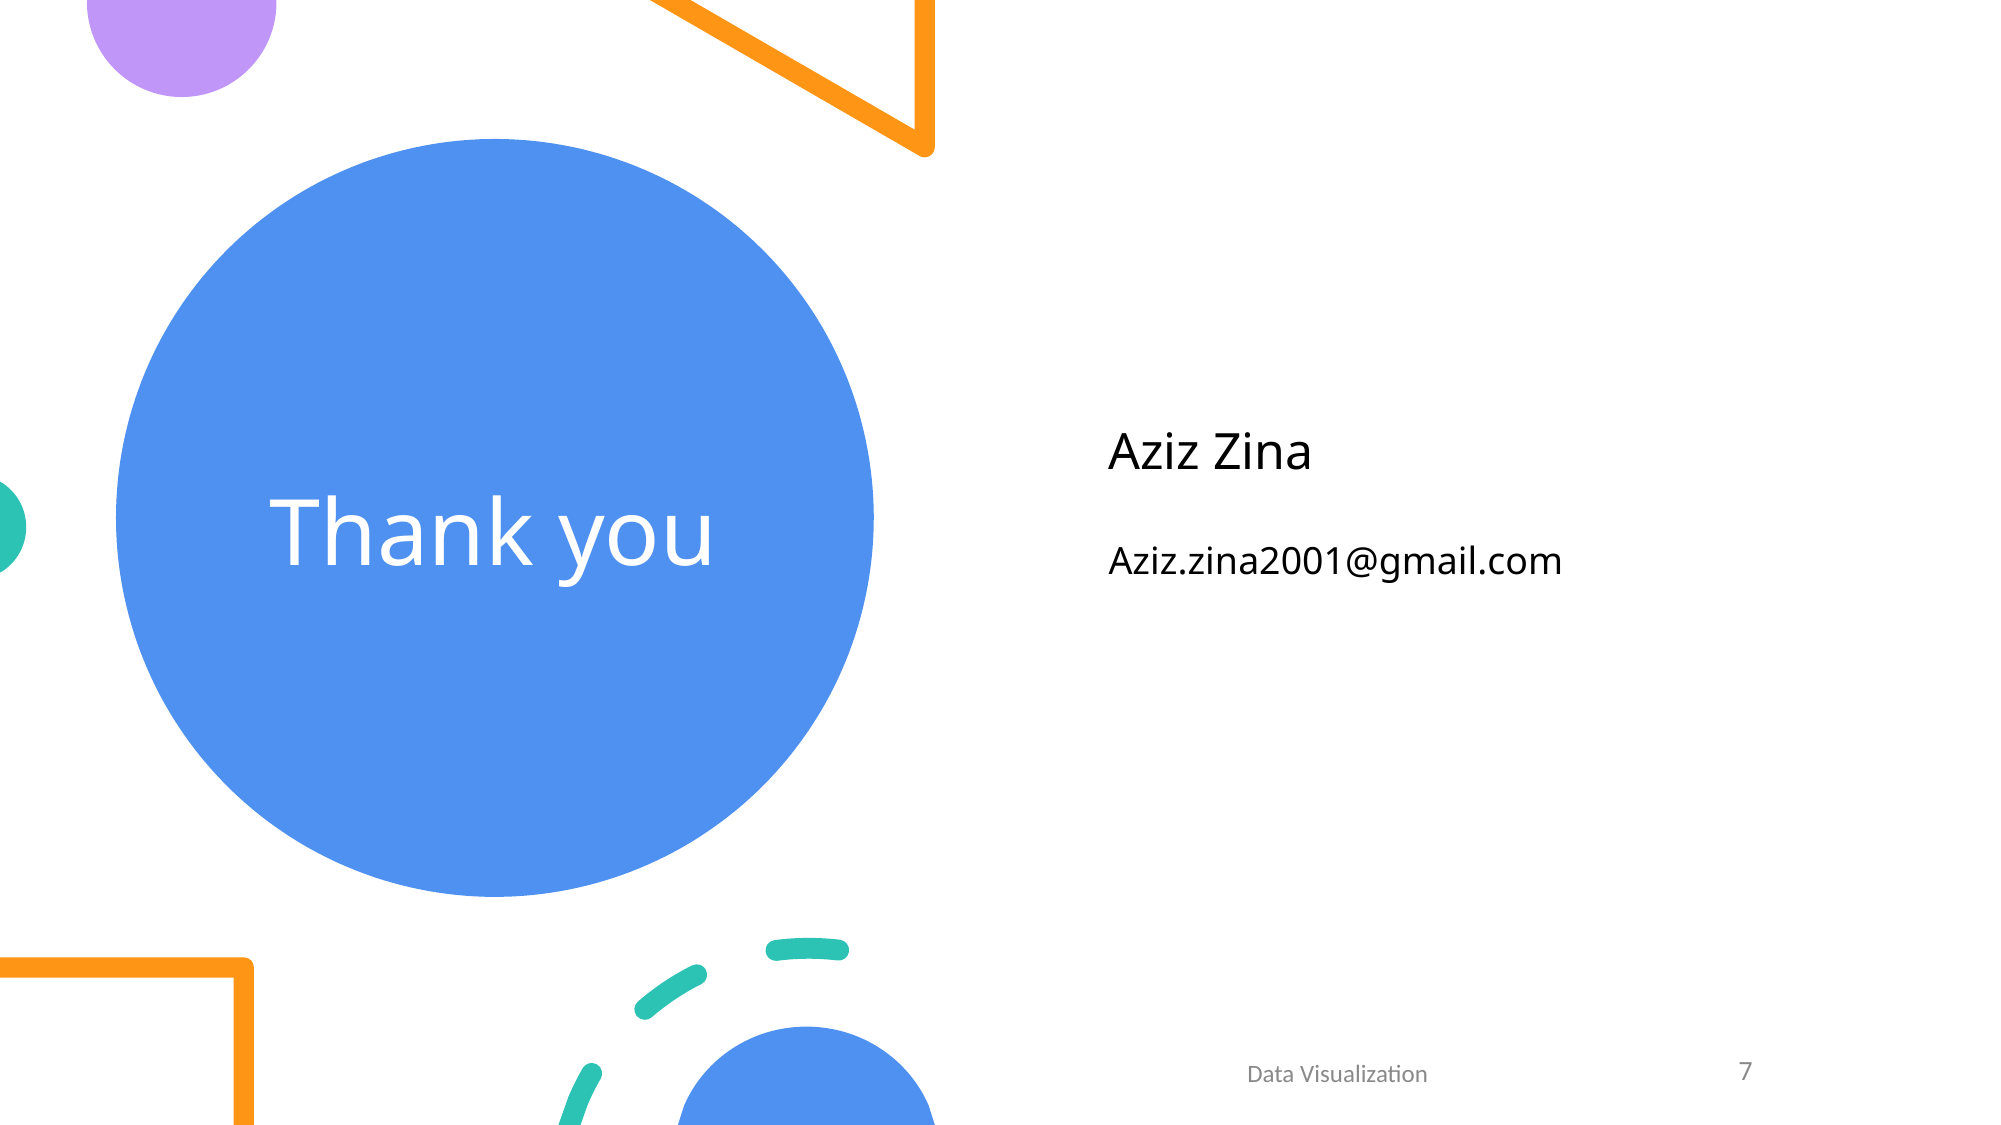

# Thank you
Aziz Zina
Aziz.zina2001@gmail.com
Data Visualization